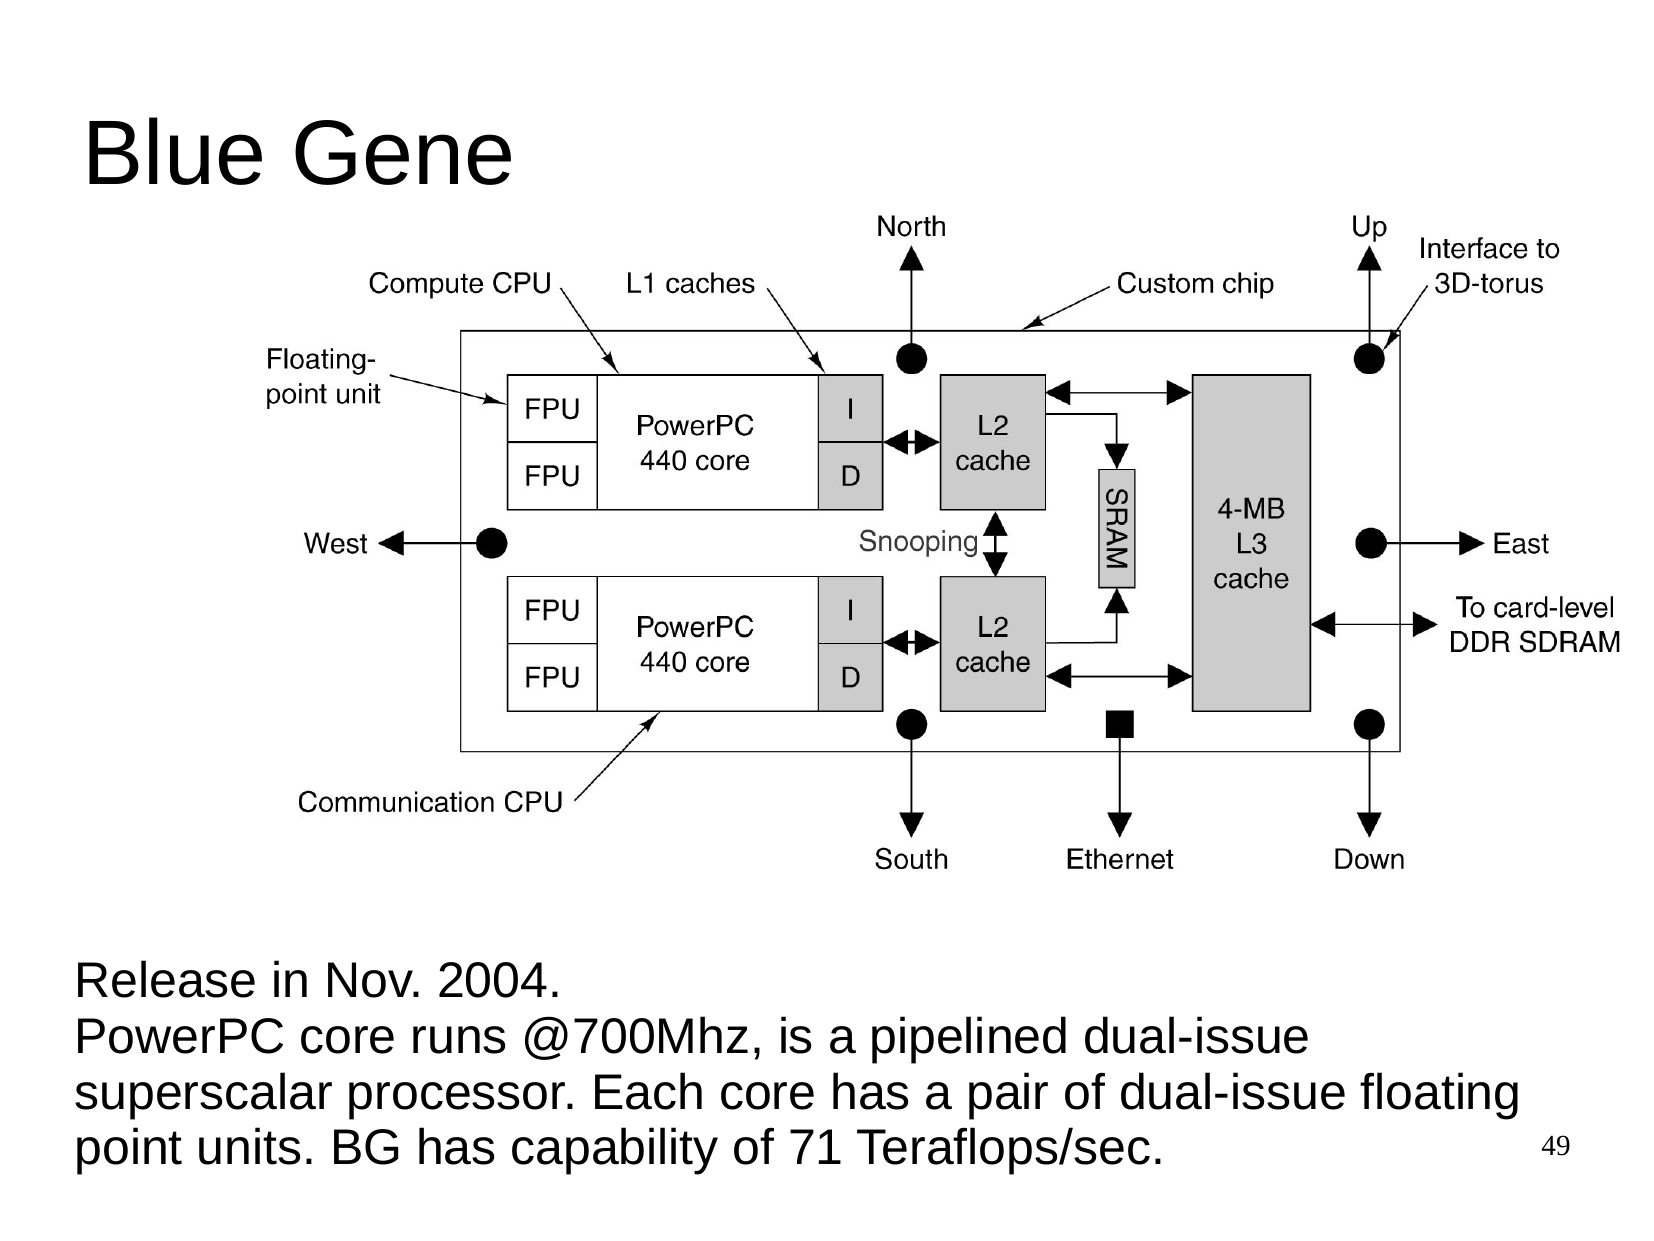

# Blue Gene
Release in Nov. 2004.
PowerPC core runs @700Mhz, is a pipelined dual-issue superscalar processor. Each core has a pair of dual-issue floating point units. BG has capability of 71 Teraflops/sec.
49